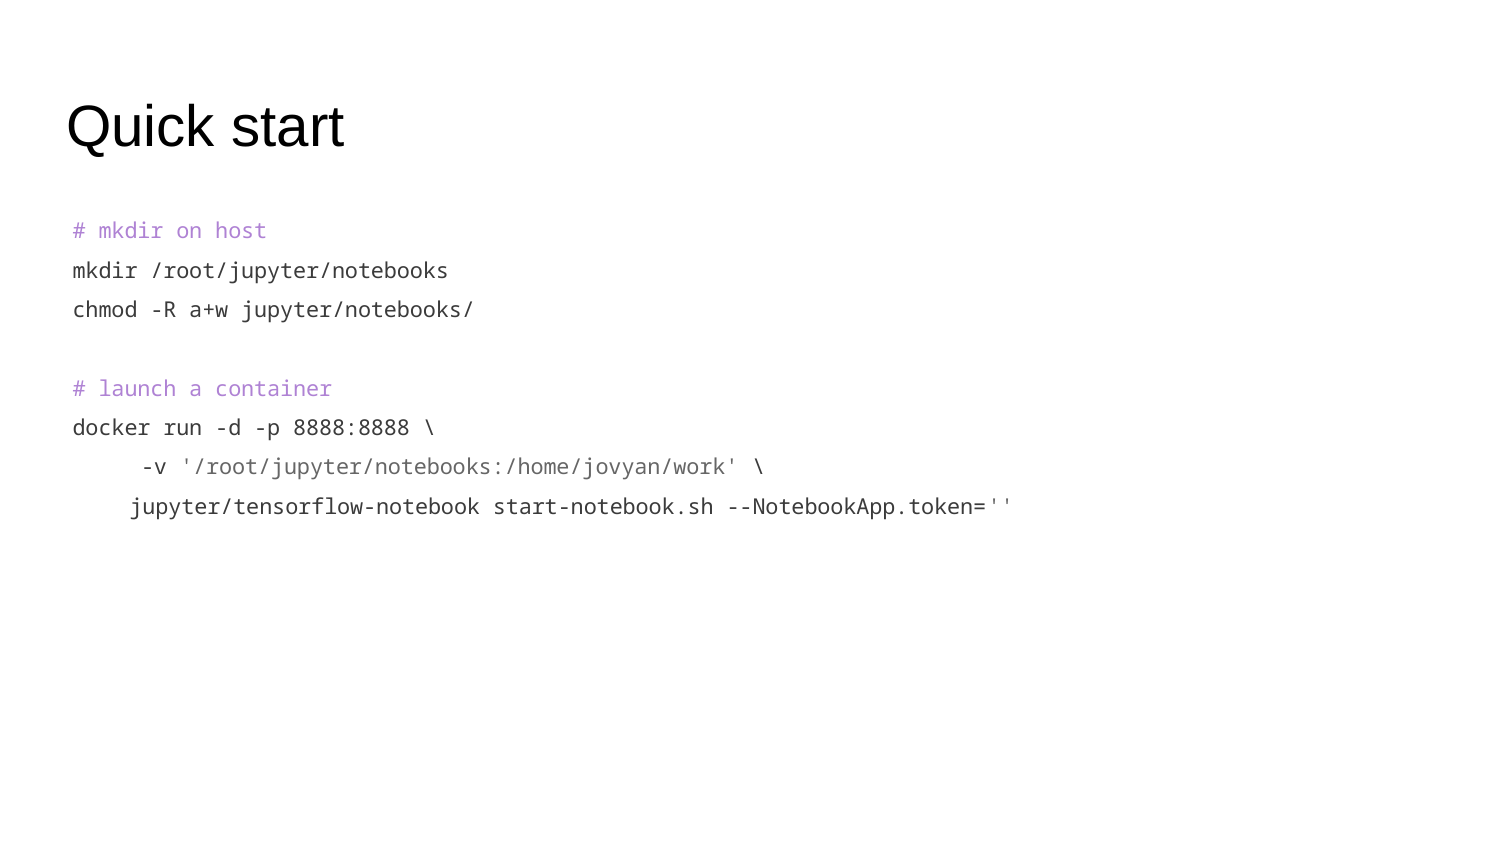

# Quick start
# mkdir on host mkdir /root/jupyter/notebooks chmod -R a+w jupyter/notebooks/
# launch a container
docker run -d -p 8888:8888 \
-v '/root/jupyter/notebooks:/home/jovyan/work' \
jupyter/tensorflow-notebook start-notebook.sh --NotebookApp.token=''